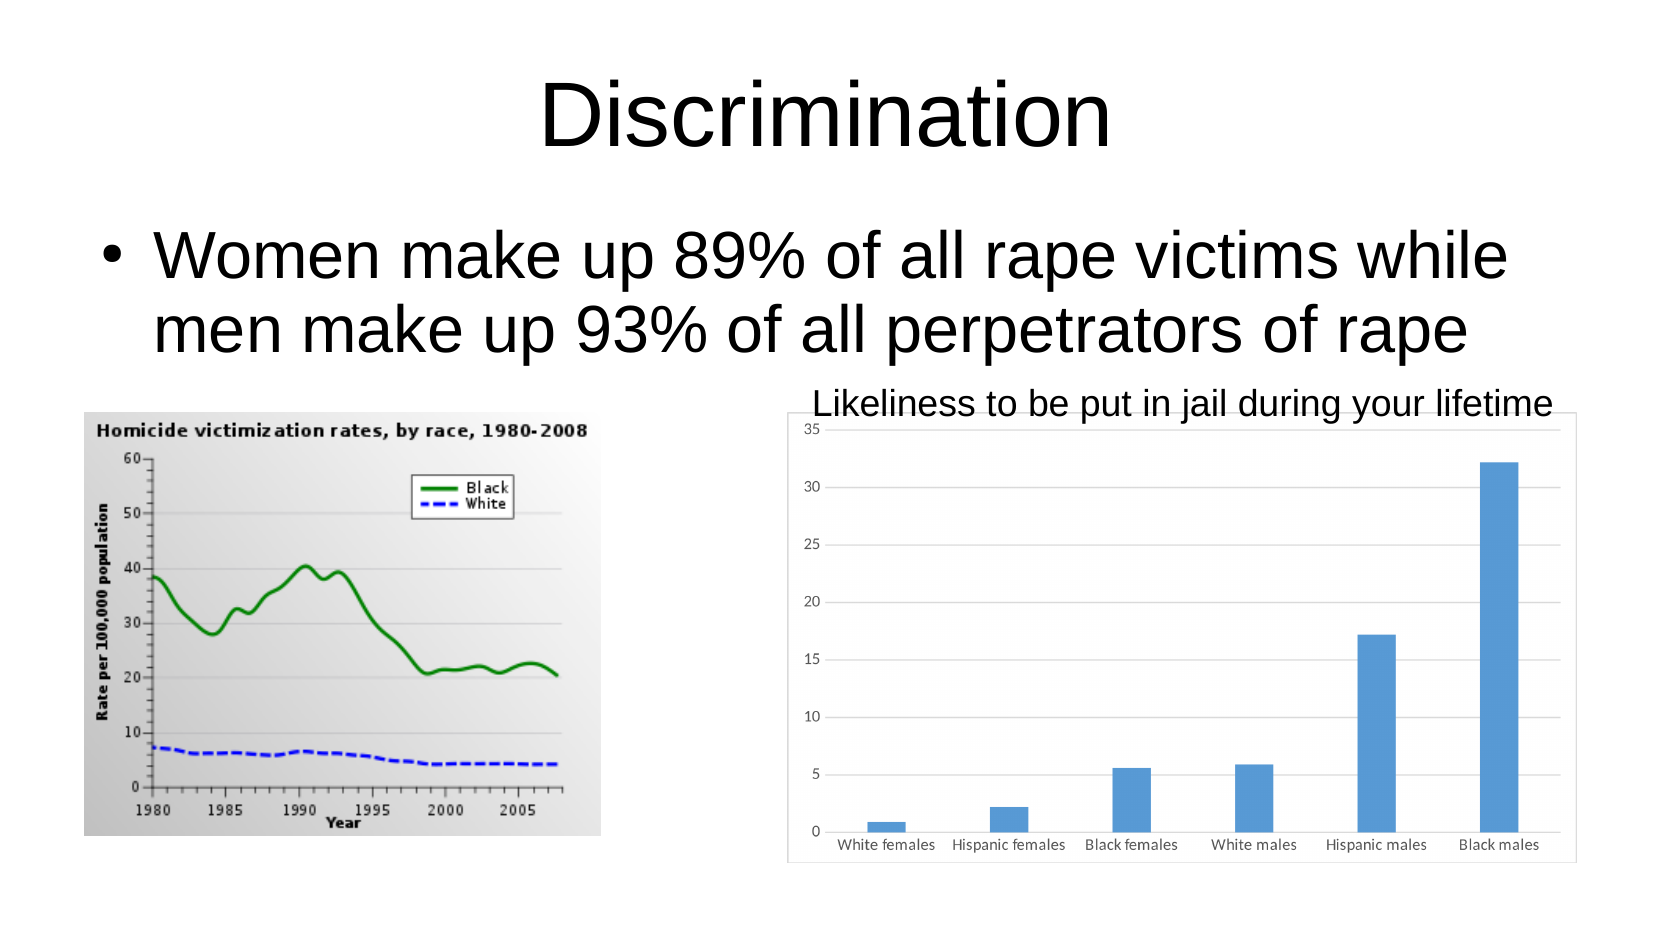

# Discrimination
Women make up 89% of all rape victims while men make up 93% of all perpetrators of rape
Likeliness to be put in jail during your lifetime